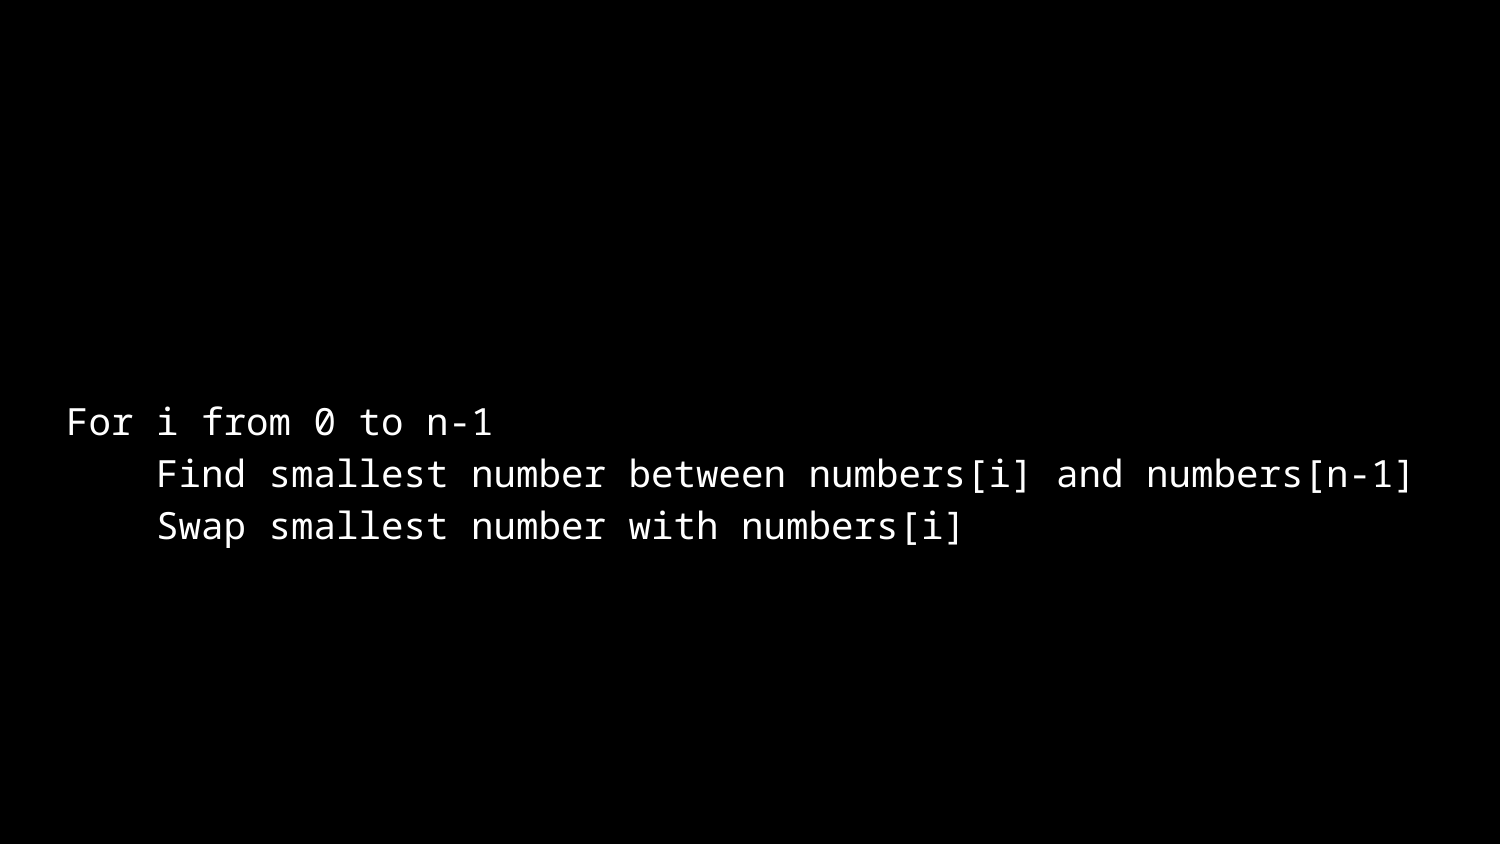

# For i from 0 to n-1
 Find smallest number between numbers[i] and numbers[n-1]
 Swap smallest number with numbers[i]